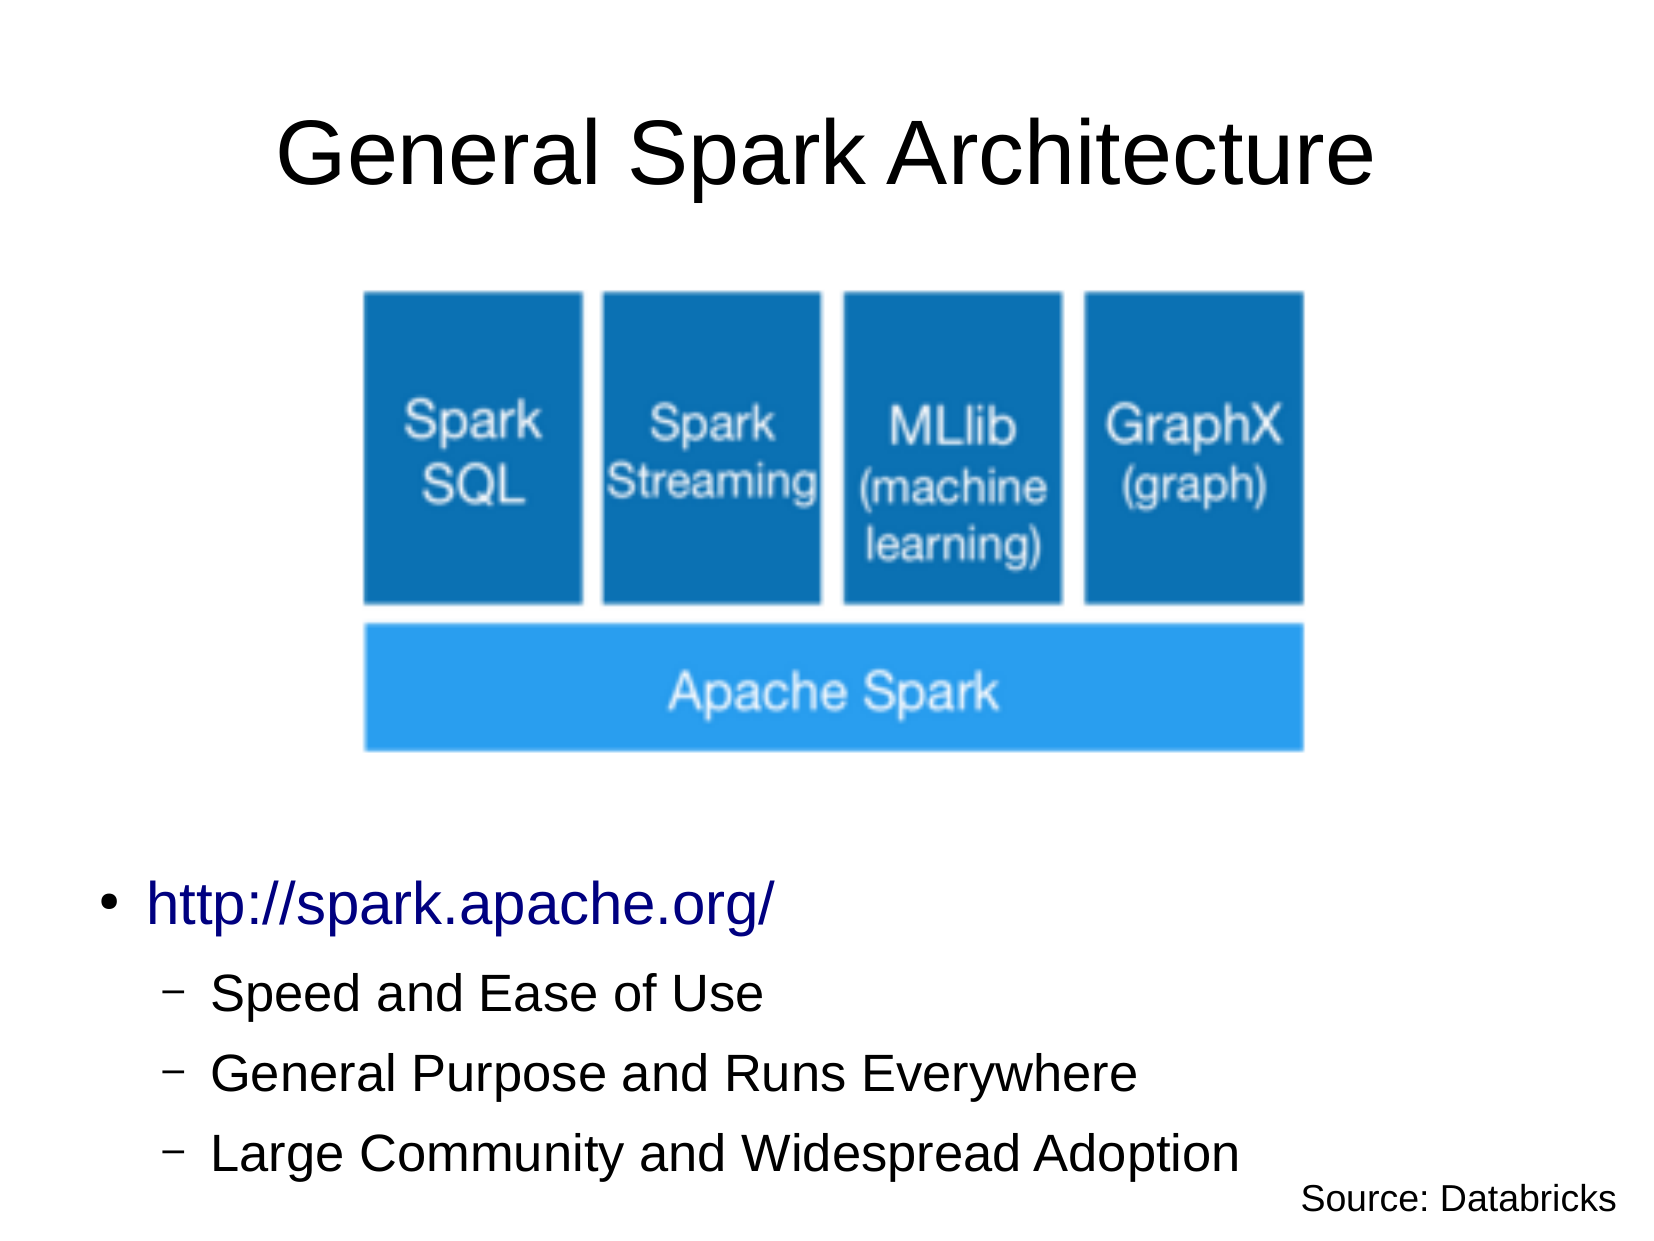

# General Spark Architecture
http://spark.apache.org/
Speed and Ease of Use
General Purpose and Runs Everywhere
Large Community and Widespread Adoption
Source: Databricks